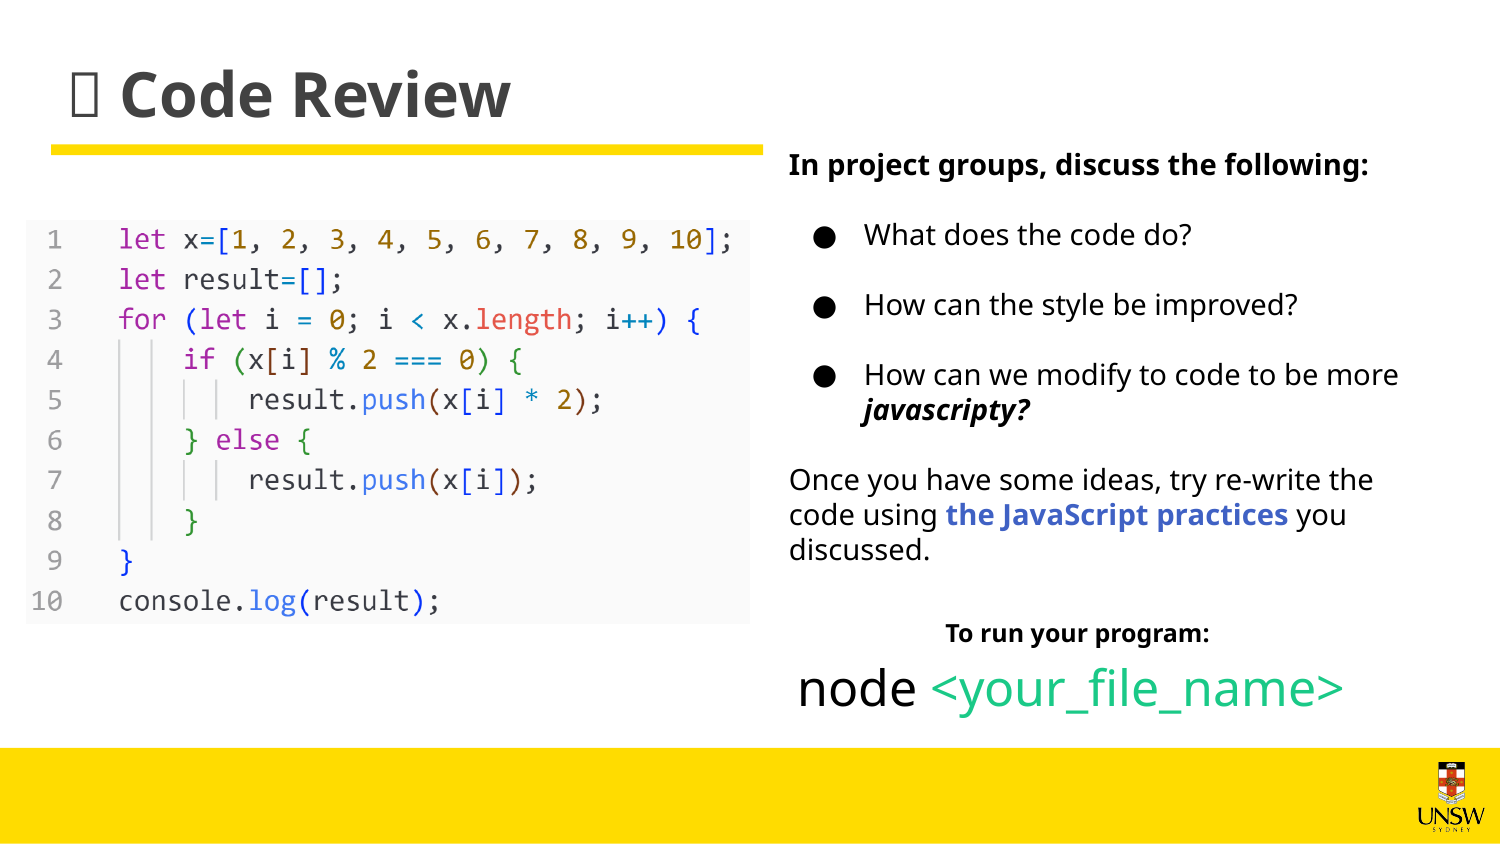

🧠 Code Review
In project groups, discuss the following:
What does the code do?
How can the style be improved?
How can we modify to code to be more javascripty?
Once you have some ideas, try re-write the code using the JavaScript practices you discussed.
To run your program:
node <your_file_name>